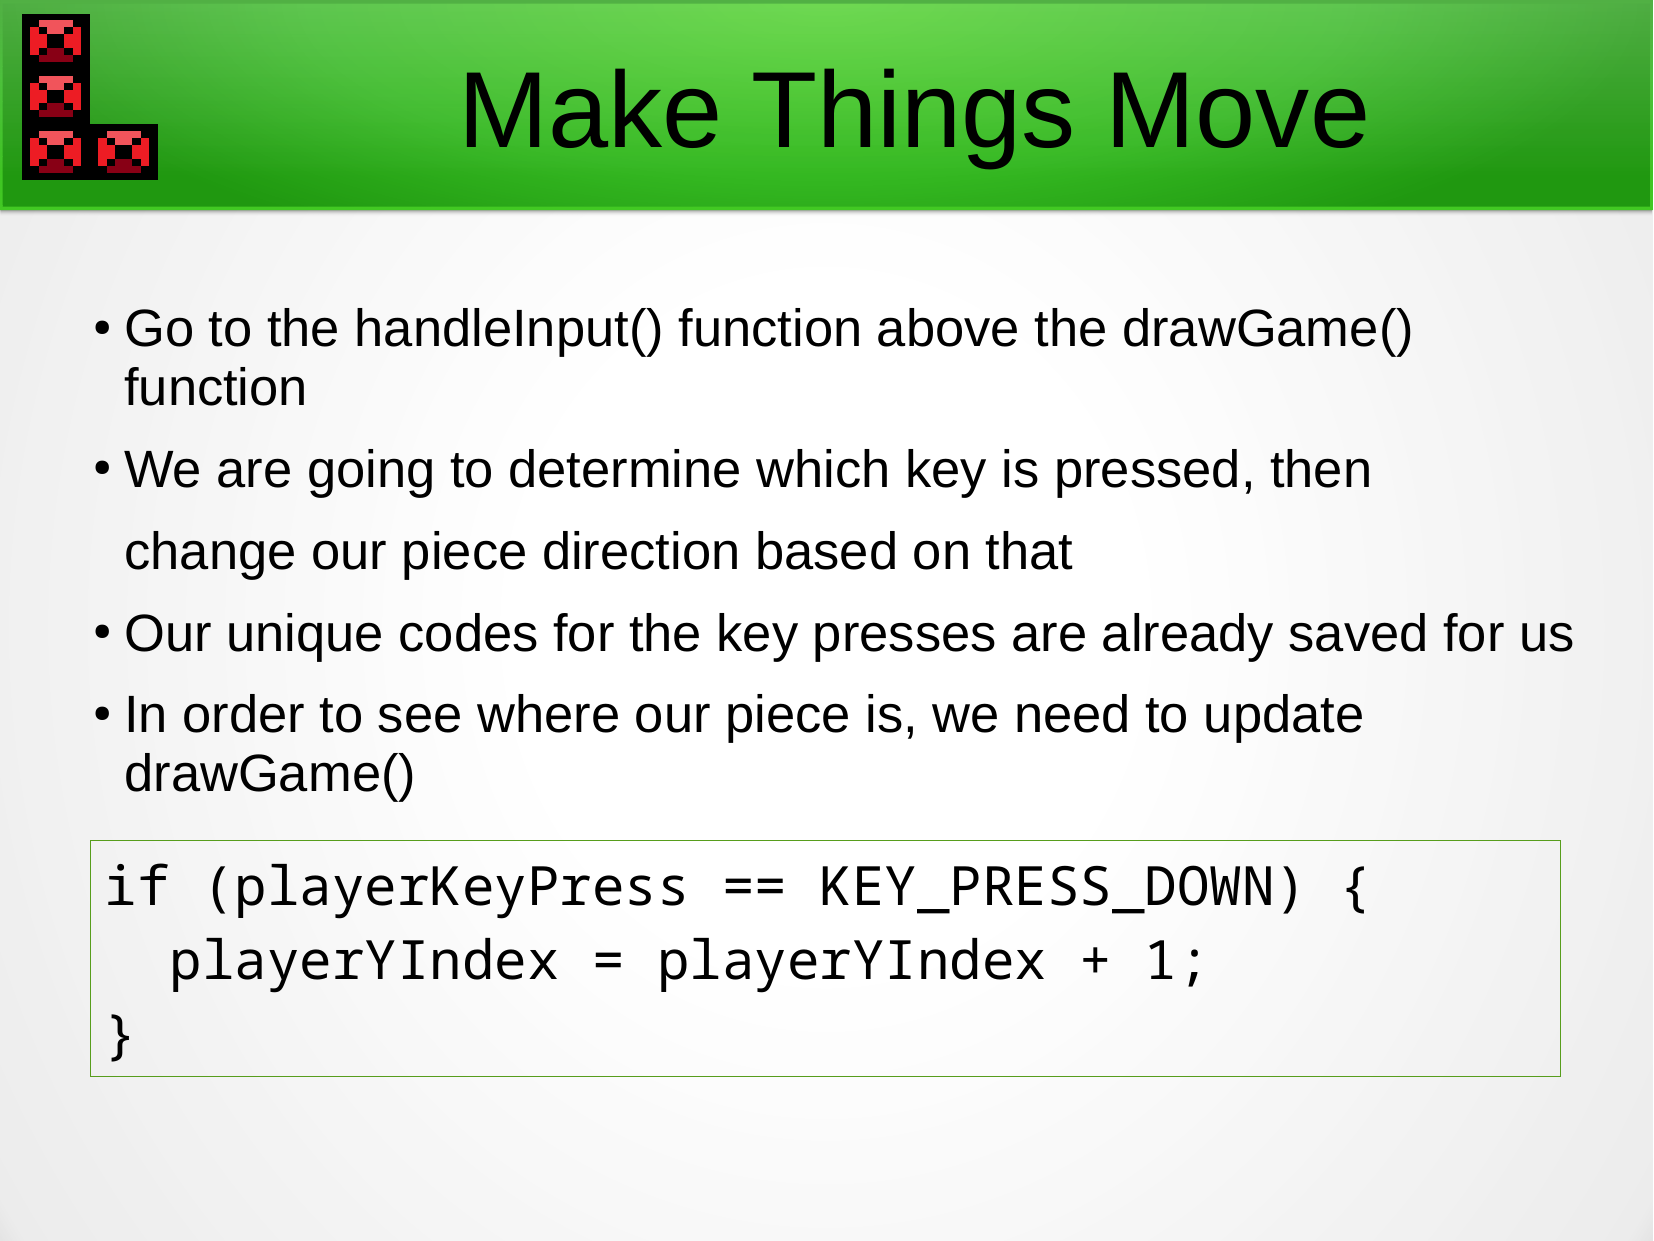

# Make Things Move
Go to the handleInput() function above the drawGame() function
We are going to determine which key is pressed, then
change our piece direction based on that
Our unique codes for the key presses are already saved for us
In order to see where our piece is, we need to update drawGame()
if (playerKeyPress == KEY_PRESS_DOWN) {
 playerYIndex = playerYIndex + 1;
}